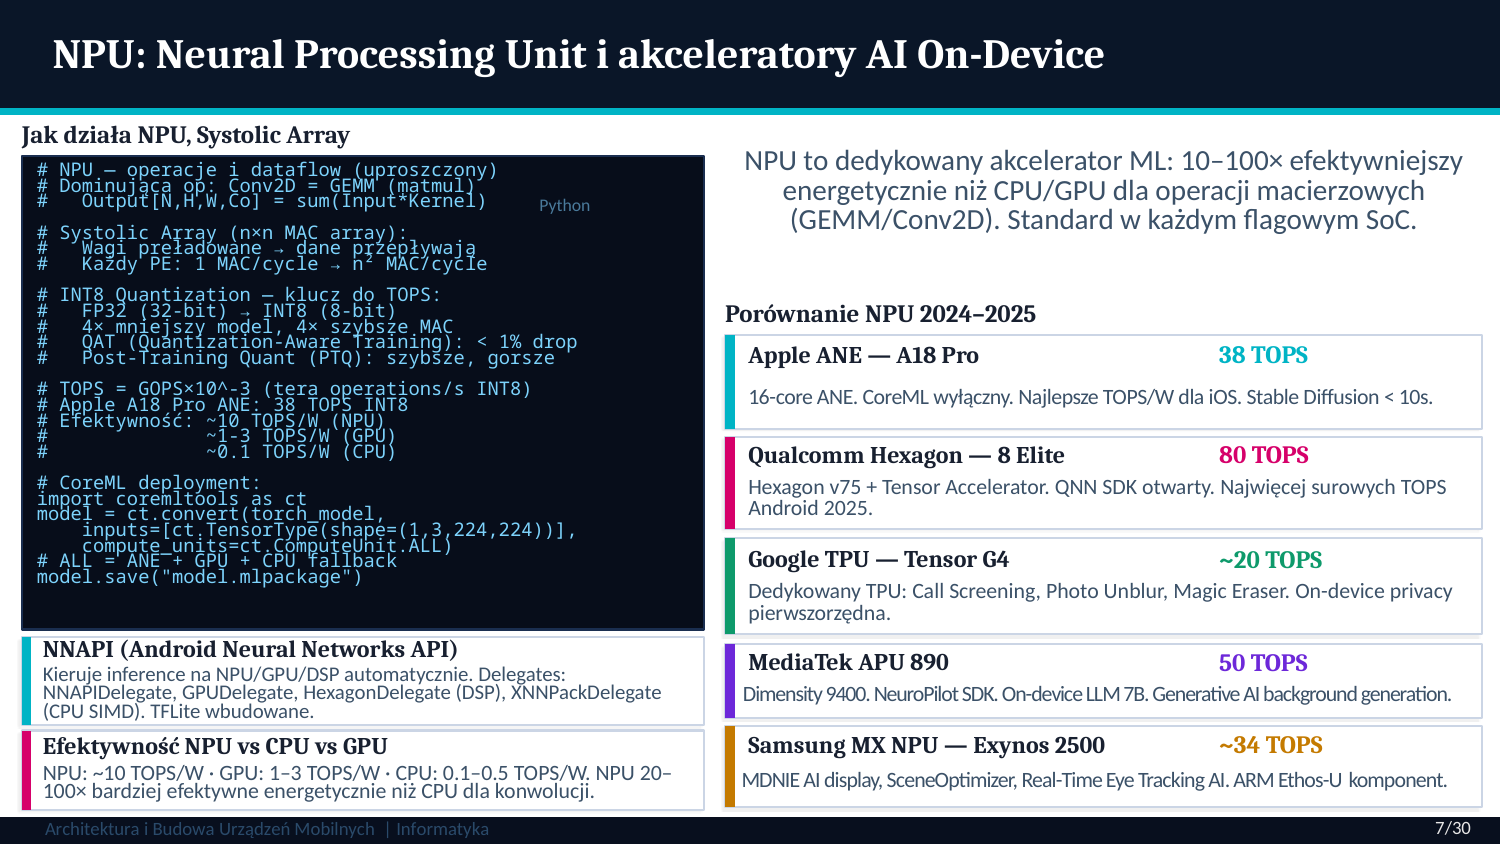

NPU: Neural Processing Unit i akceleratory AI On-Device
Jak działa NPU, Systolic Array
NPU to dedykowany akcelerator ML: 10–100× efektywniejszy energetycznie niż CPU/GPU dla operacji macierzowych (GEMM/Conv2D). Standard w każdym flagowym SoC.
# NPU — operacje i dataflow (uproszczony)
# Dominująca op: Conv2D = GEMM (matmul)
# Output[N,H,W,Co] = sum(Input*Kernel)
# Systolic Array (n×n MAC array):
# Wagi preładowane → dane przepływają
# Każdy PE: 1 MAC/cycle → n² MAC/cycle
# INT8 Quantization — klucz do TOPS:
# FP32 (32-bit) → INT8 (8-bit)
# 4× mniejszy model, 4× szybsze MAC
# QAT (Quantization-Aware Training): < 1% drop
# Post-Training Quant (PTQ): szybsze, gorsze
# TOPS = GOPS×10^-3 (tera operations/s INT8)
# Apple A18 Pro ANE: 38 TOPS INT8
# Efektywność: ~10 TOPS/W (NPU)
# ~1-3 TOPS/W (GPU)
# ~0.1 TOPS/W (CPU)
# CoreML deployment:
import coremltools as ct
model = ct.convert(torch_model,
 inputs=[ct.TensorType(shape=(1,3,224,224))],
 compute_units=ct.ComputeUnit.ALL)
# ALL = ANE + GPU + CPU fallback
model.save("model.mlpackage")
Python
Porównanie NPU 2024–2025
Apple ANE — A18 Pro
38 TOPS
16-core ANE. CoreML wyłączny. Najlepsze TOPS/W dla iOS. Stable Diffusion < 10s.
Qualcomm Hexagon — 8 Elite
80 TOPS
Hexagon v75 + Tensor Accelerator. QNN SDK otwarty. Najwięcej surowych TOPS Android 2025.
Google TPU — Tensor G4
~20 TOPS
Dedykowany TPU: Call Screening, Photo Unblur, Magic Eraser. On-device privacy pierwszorzędna.
MediaTek APU 890
50 TOPS
Dimensity 9400. NeuroPilot SDK. On-device LLM 7B. Generative AI background generation.
Samsung MX NPU — Exynos 2500
~34 TOPS
MDNIE AI display, SceneOptimizer, Real-Time Eye Tracking AI. ARM Ethos-U komponent.
NNAPI (Android Neural Networks API)
Kieruje inference na NPU/GPU/DSP automatycznie. Delegates: NNAPIDelegate, GPUDelegate, HexagonDelegate (DSP), XNNPackDelegate (CPU SIMD). TFLite wbudowane.
Efektywność NPU vs CPU vs GPU
NPU: ~10 TOPS/W · GPU: 1–3 TOPS/W · CPU: 0.1–0.5 TOPS/W. NPU 20–100× bardziej efektywne energetycznie niż CPU dla konwolucji.
Architektura i Budowa Urządzeń Mobilnych | Informatyka